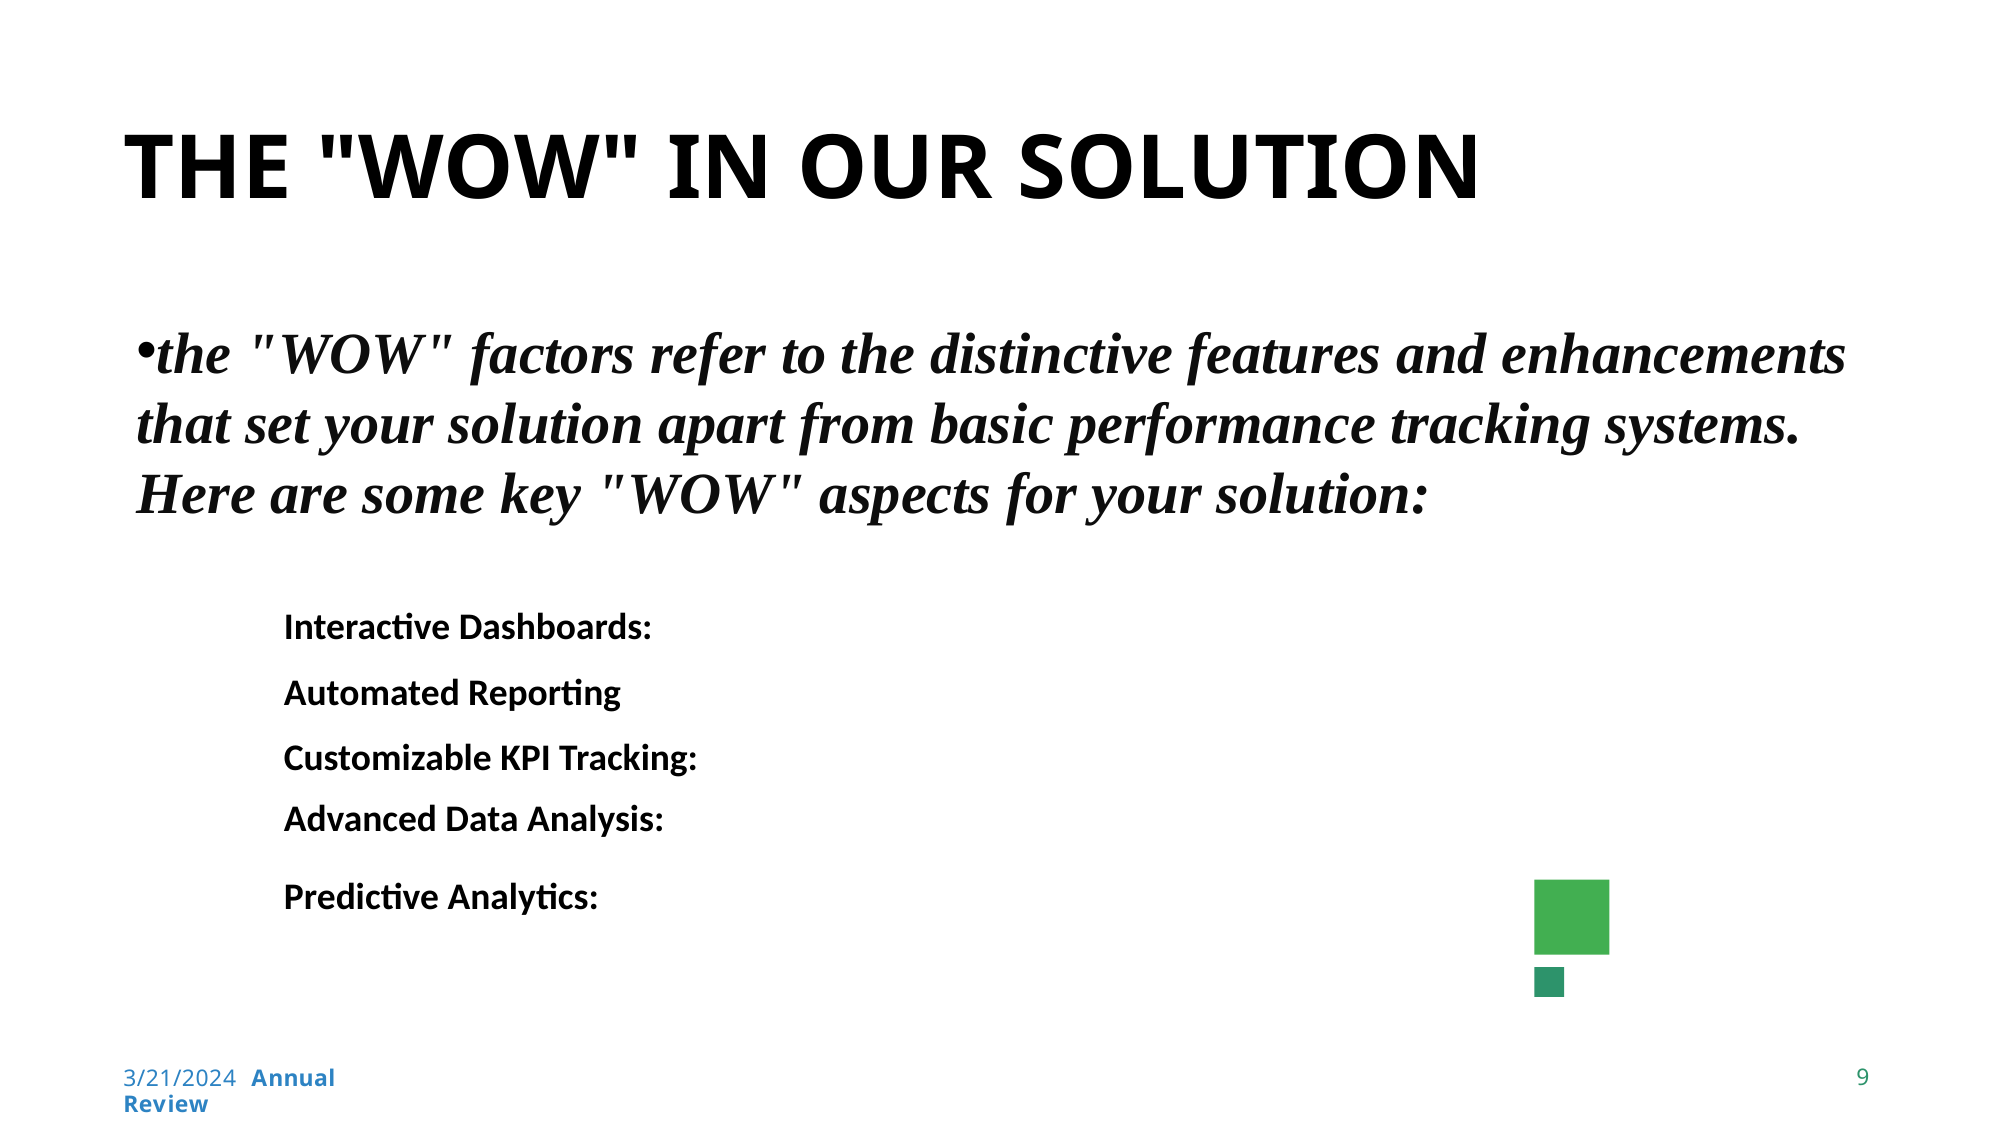

# THE "WOW" IN OUR SOLUTION
the "WOW" factors refer to the distinctive features and enhancements that set your solution apart from basic performance tracking systems. Here are some key "WOW" aspects for your solution:
Interactive Dashboards:
Automated Reporting
Customizable KPI Tracking:
Advanced Data Analysis:
Predictive Analytics:
3/21/2024 Annual Review